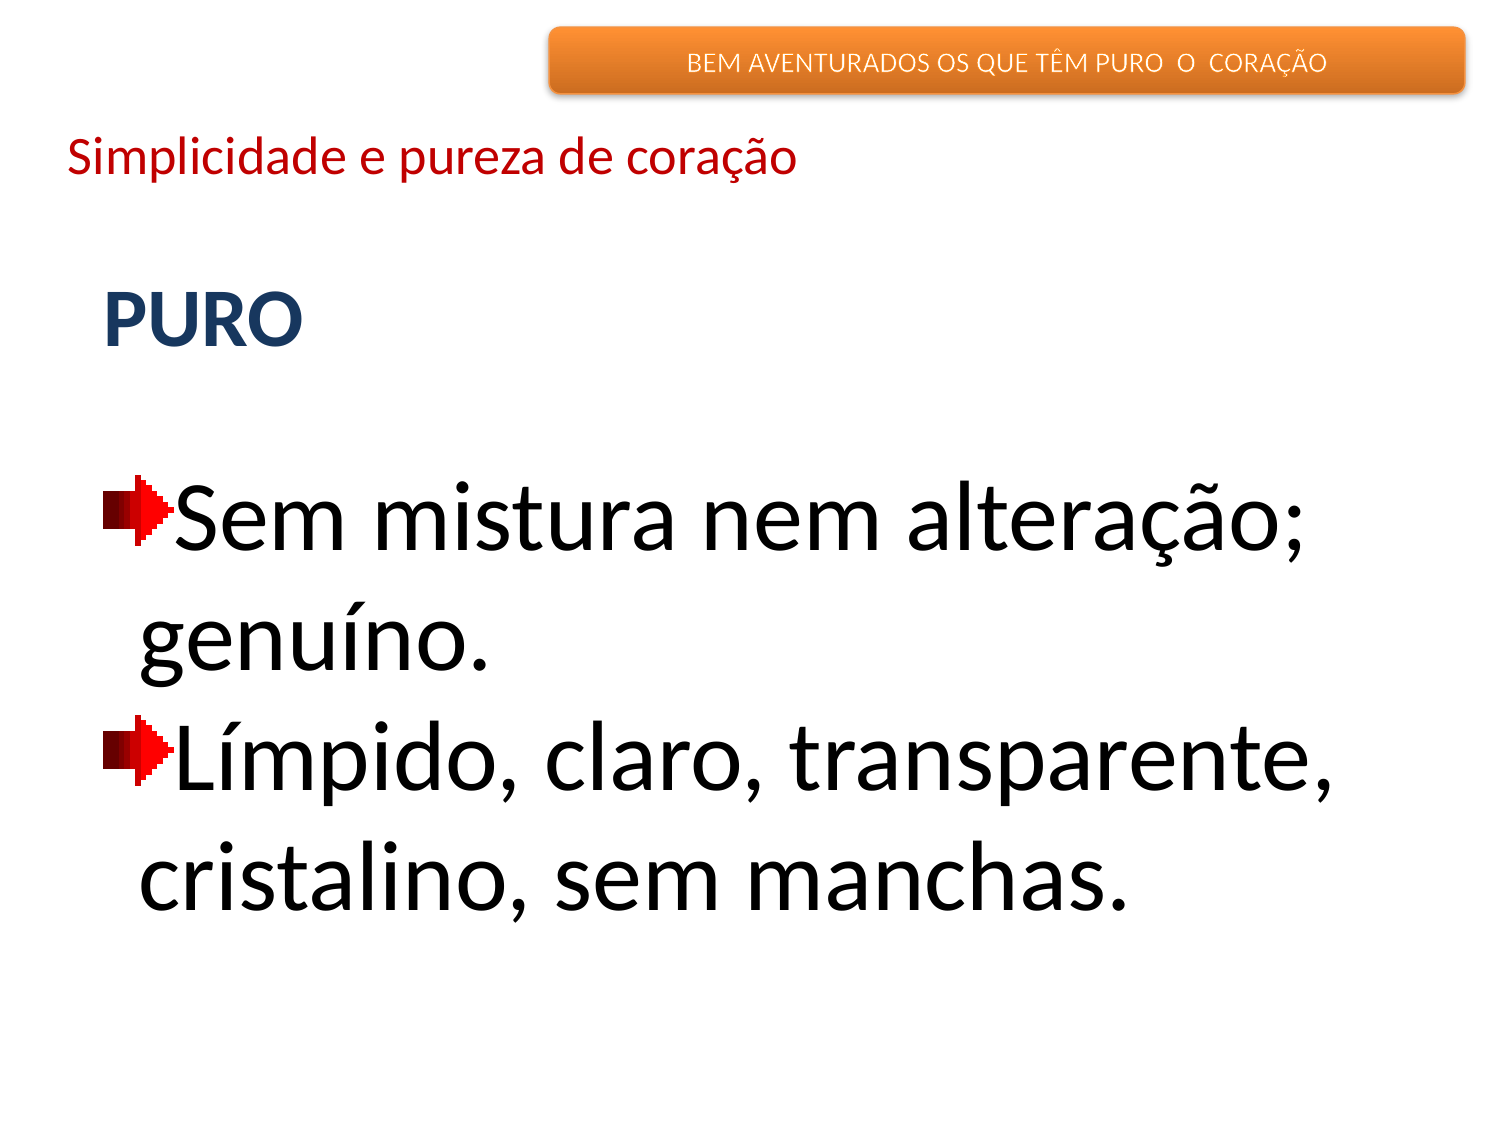

BEM AVENTURADOS OS QUE TÊM PURO O CORAÇÃO
Simplicidade e pureza de coração
PURO
Sem mistura nem alteração; genuíno.
Límpido, claro, transparente, cristalino, sem manchas.